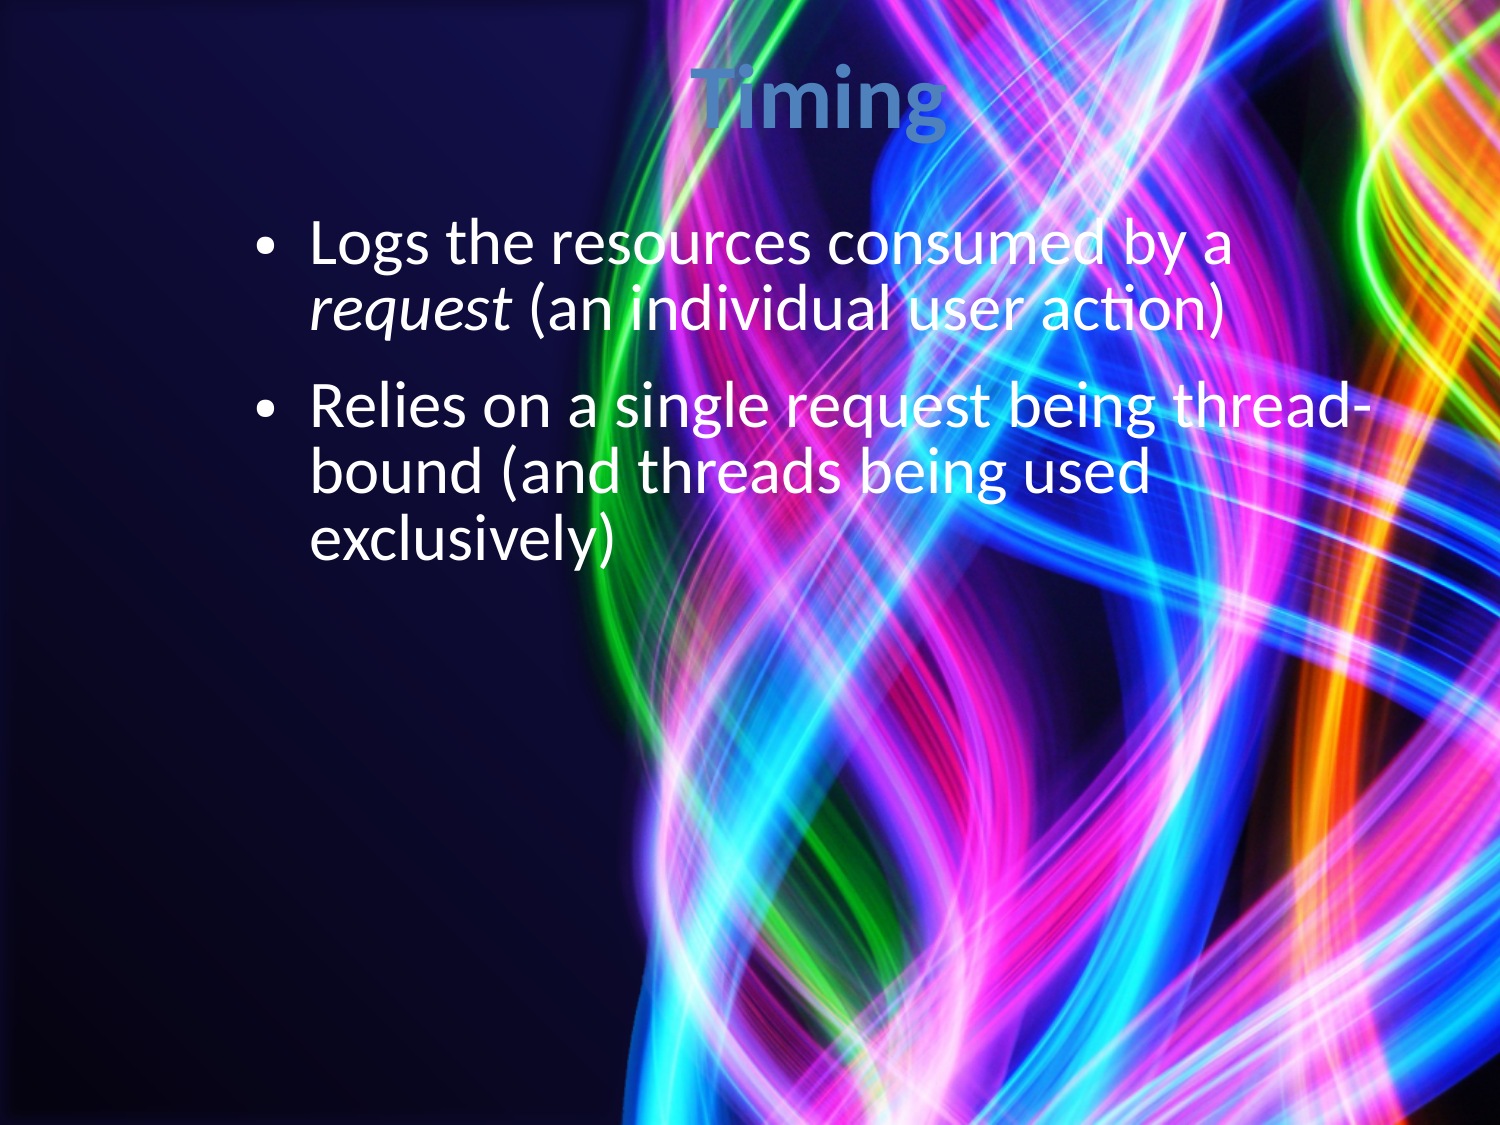

# Timing
Logs the resources consumed by a request (an individual user action)
Relies on a single request being thread-bound (and threads being used exclusively)